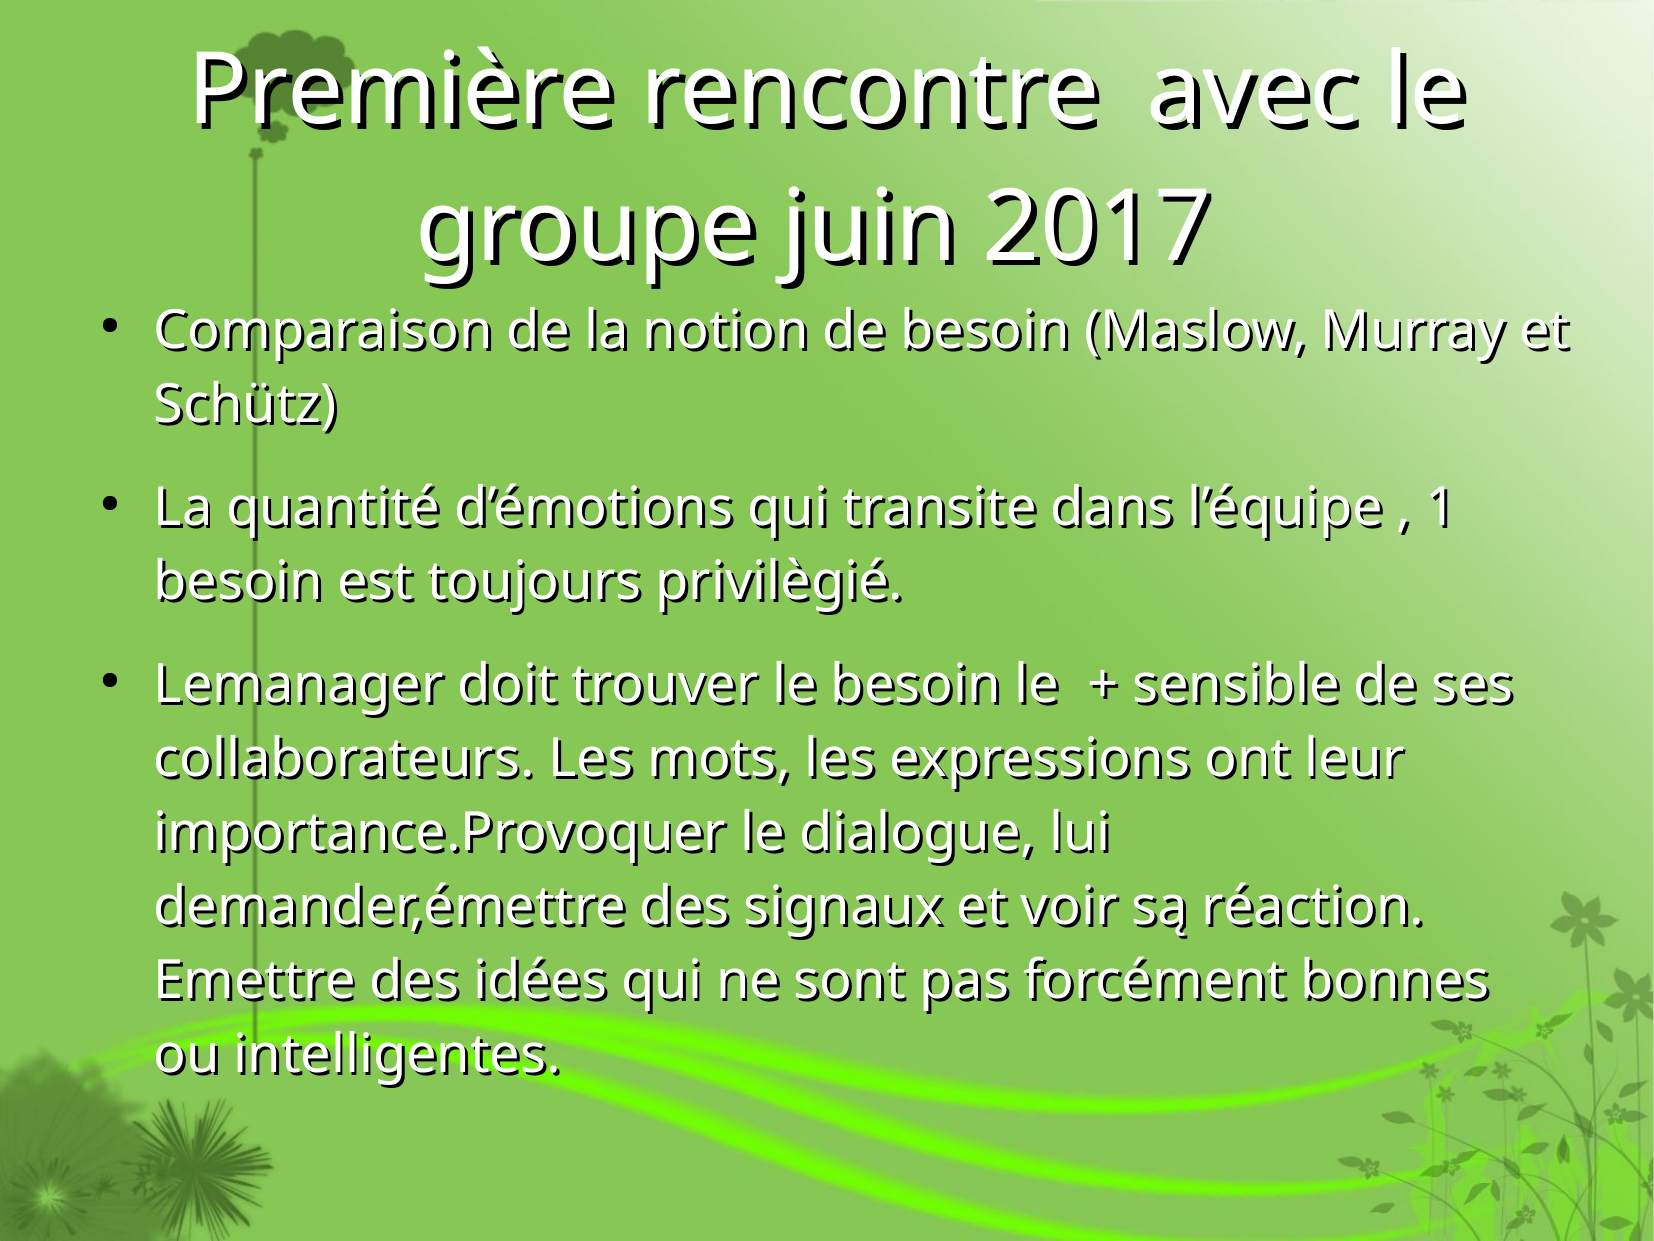

# Première rencontre	avec le groupe juin 2017
Comparaison de la notion de besoin (Maslow, Murray et Schütz)
La quantité d’émotions qui transite dans l’équipe , 1 besoin est toujours privilègié.
Lemanager doit trouver le besoin le + sensible de ses collaborateurs. Les mots, les expressions ont leur importance.Provoquer le dialogue, lui demander,émettre des signaux et voir są réaction. Emettre des idées qui ne sont pas forcément bonnes ou intelligentes.